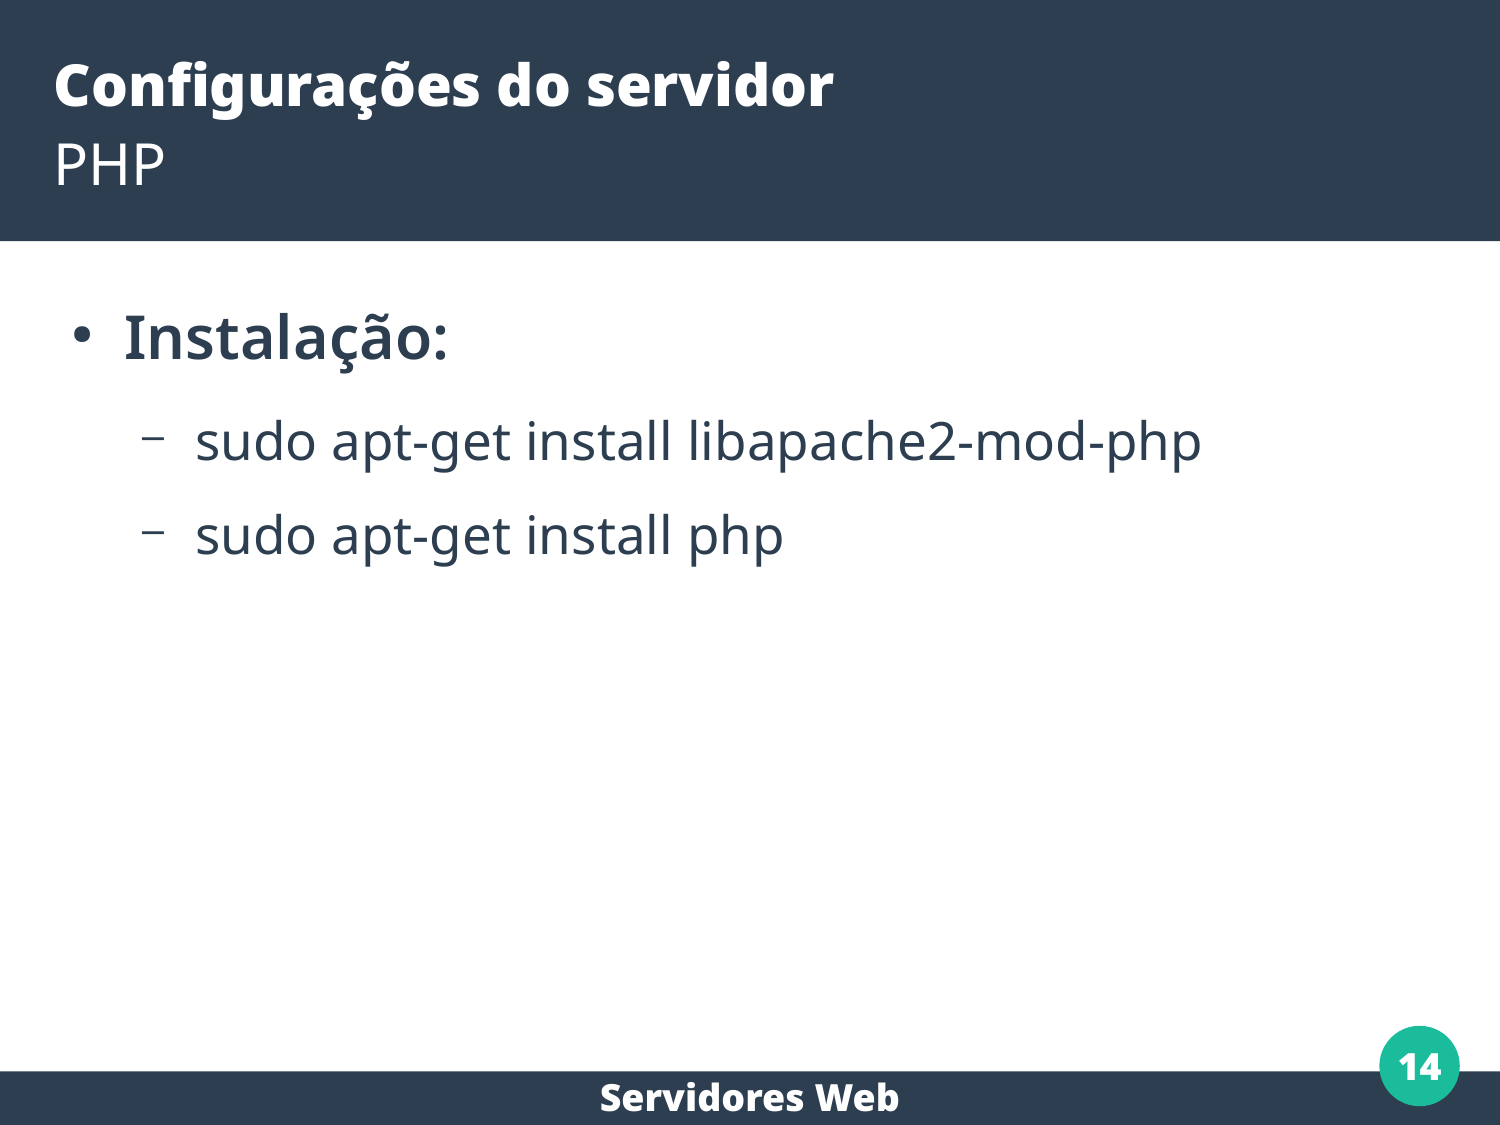

# Configurações do servidor PHP
Instalação:
sudo apt-get install libapache2-mod-php
sudo apt-get install php
14
Servidores Web